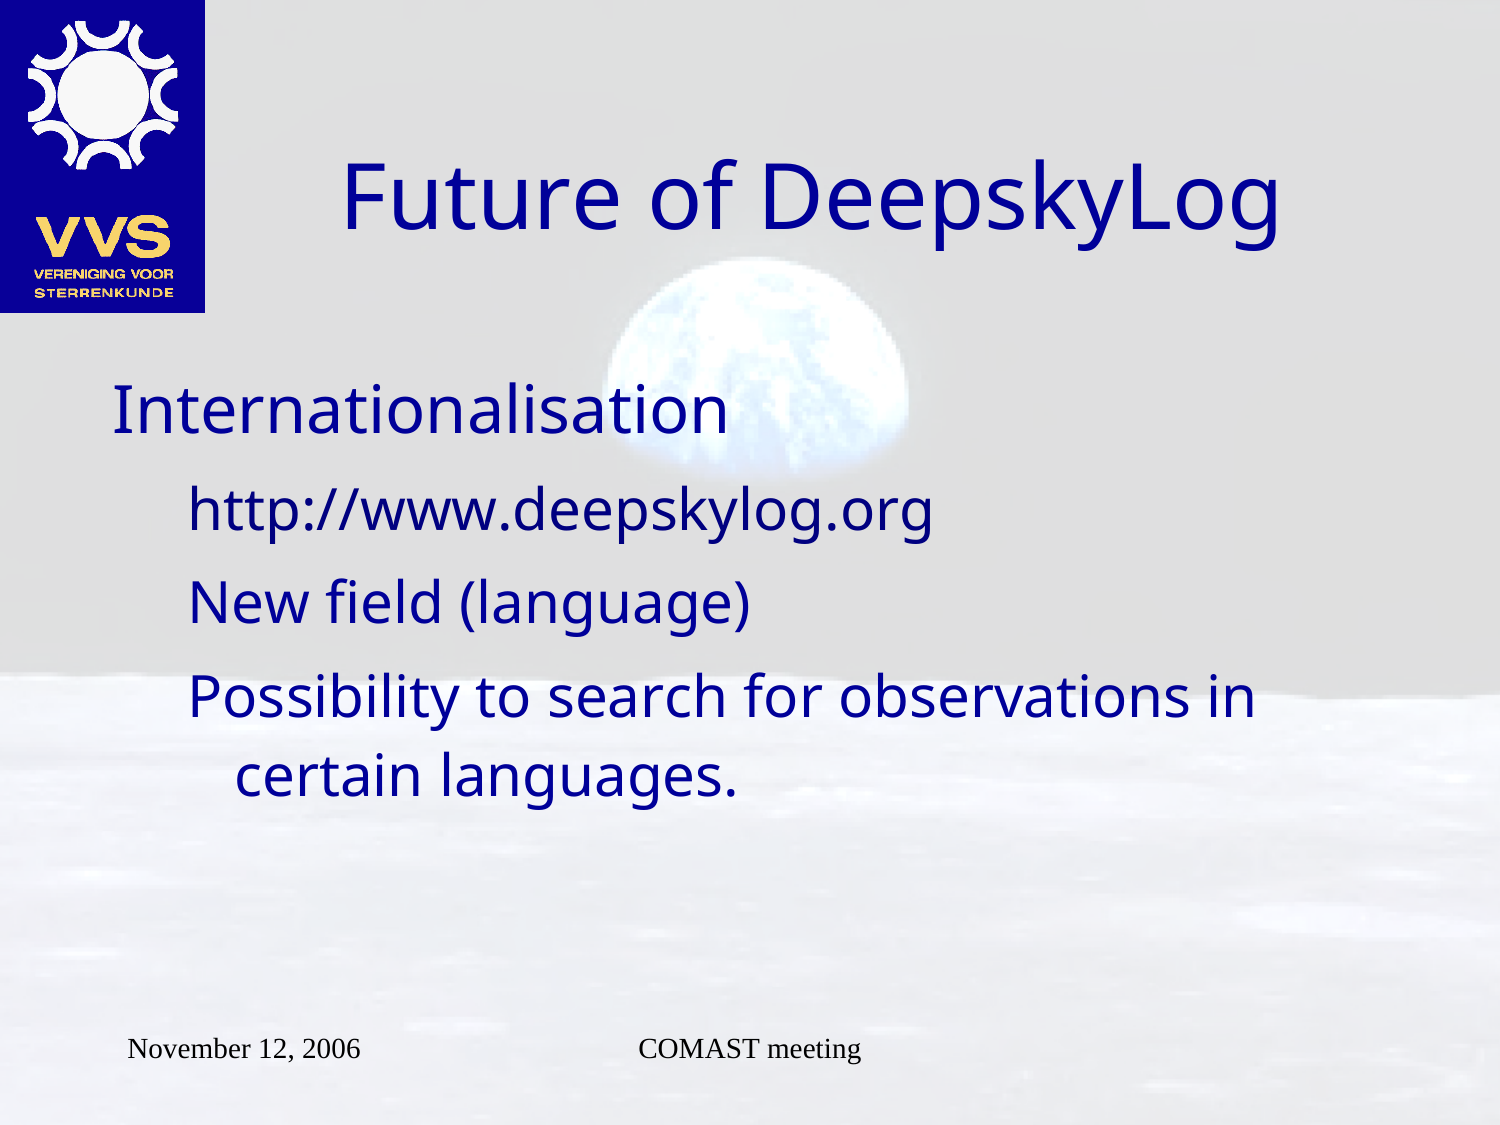

# Future of DeepskyLog
Internationalisation
http://www.deepskylog.org
New field (language)
Possibility to search for observations in certain languages.
November 12, 2006
COMAST meeting